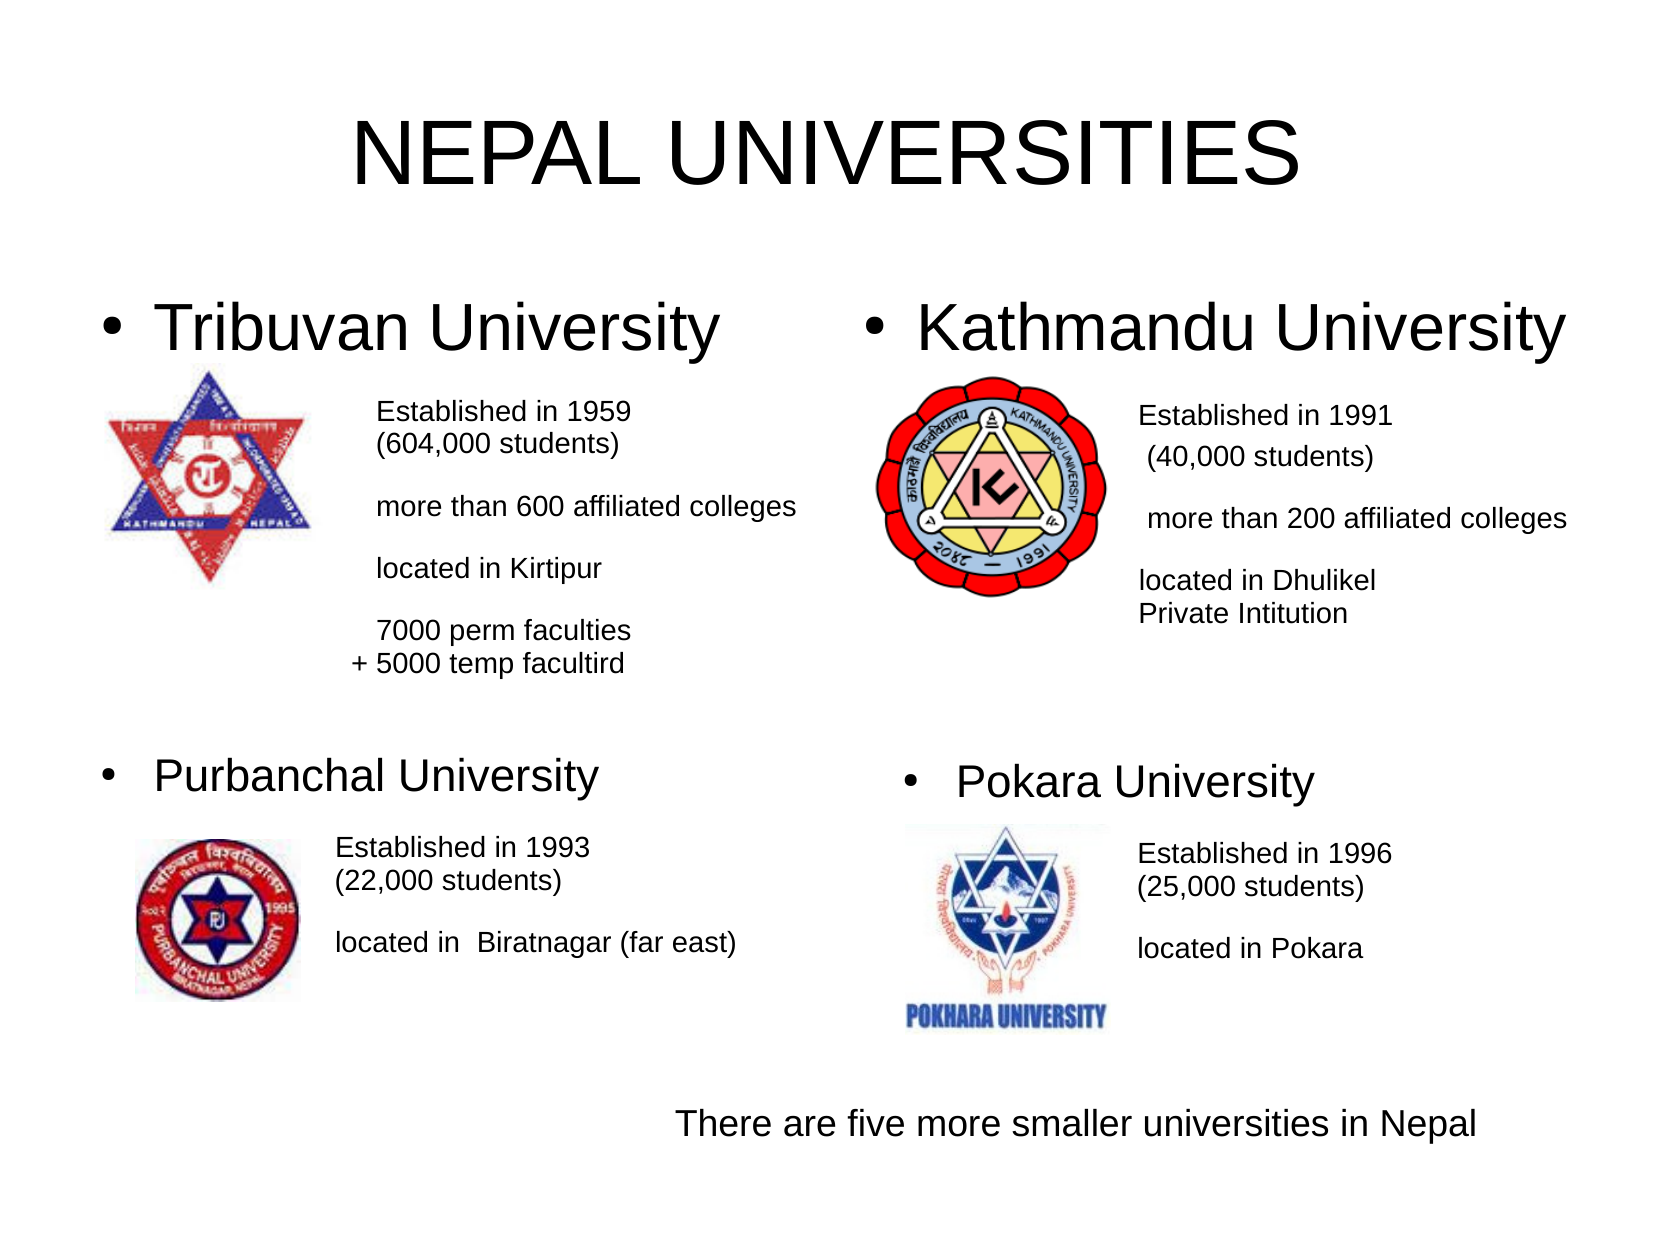

# NEPAL UNIVERSITIES
Tribuvan University
 Established in 1959
 (604,000 students)
 more than 600 affiliated colleges
 located in Kirtipur
 7000 perm faculties
 + 5000 temp facultird
Kathmandu University
 Established in 1991
 (40,000 students)
 more than 200 affiliated colleges
 located in Dhulikel
 Private Intitution
Purbanchal University
 Established in 1993
 (22,000 students)
 located in Biratnagar (far east)
Pokara University
 Established in 1996
 (25,000 students)
 located in Pokara
There are five more smaller universities in Nepal